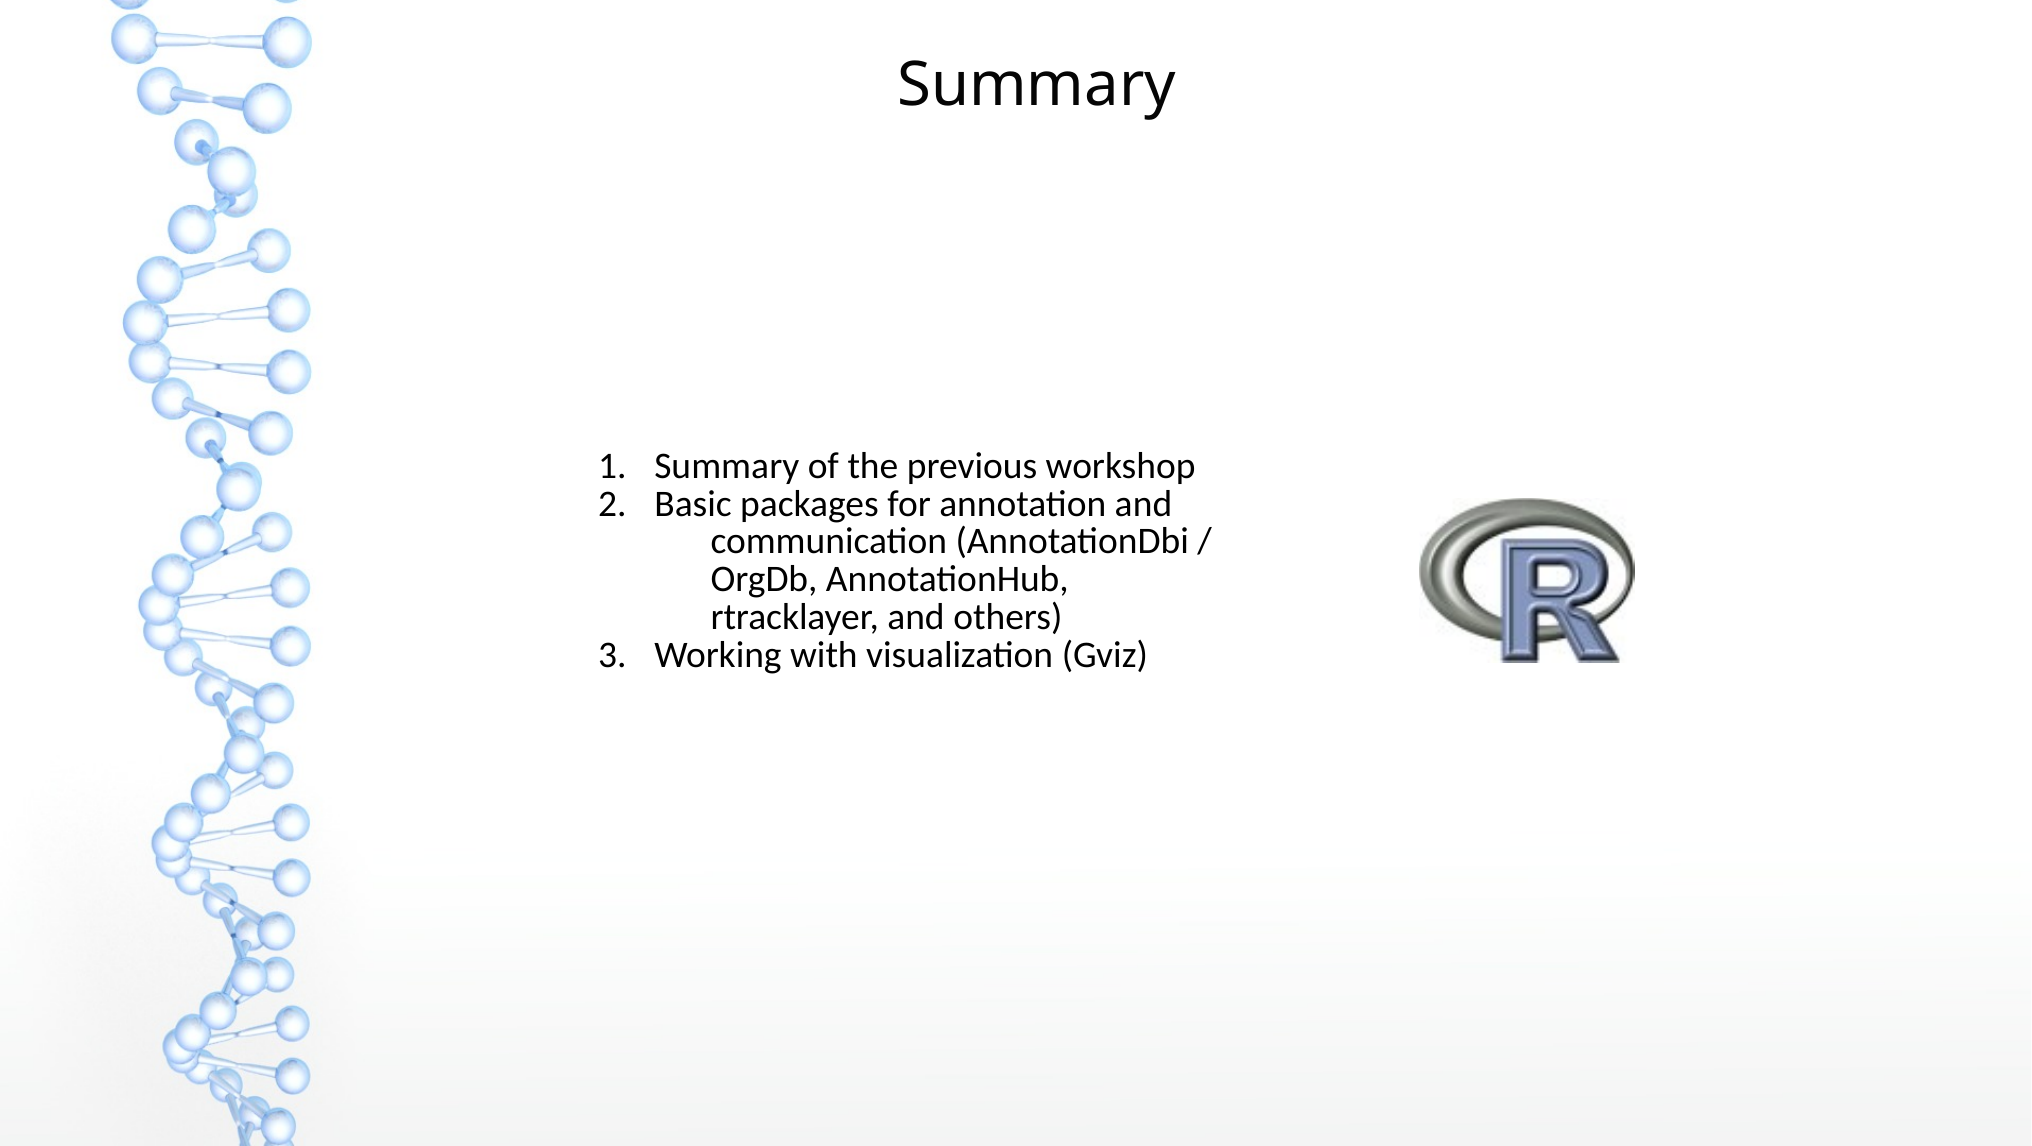

Summary
Summary of the previous workshop
Basic packages for annotation and communication (AnnotationDbi / OrgDb, AnnotationHub, rtracklayer, and others)
Working with visualization (Gviz)